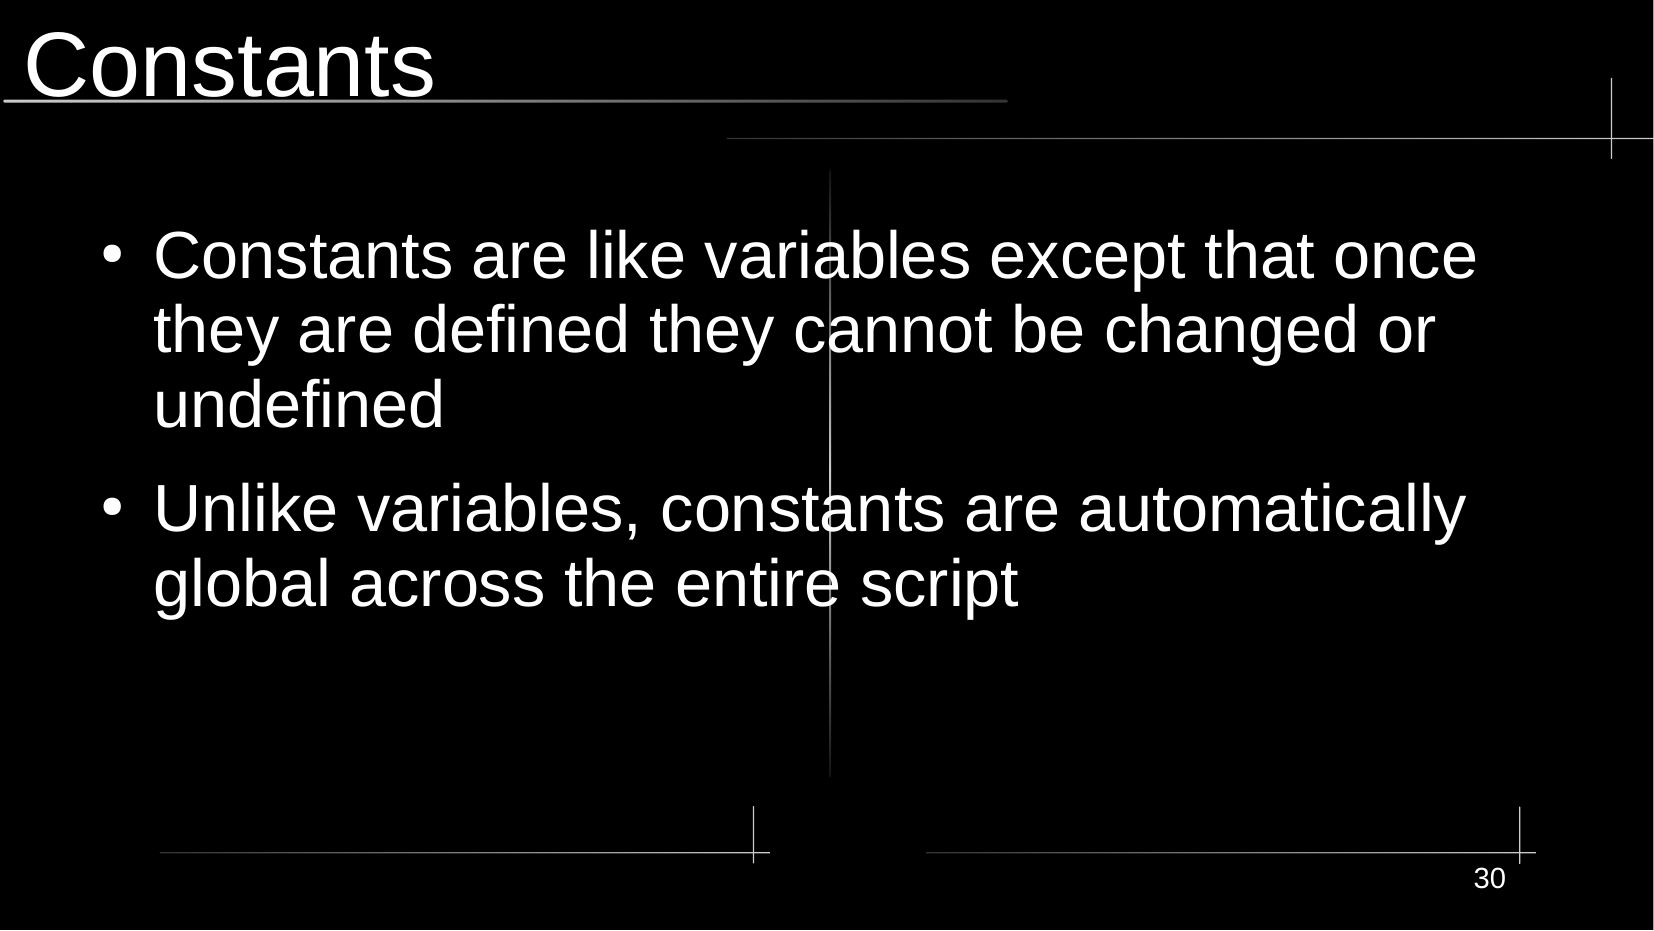

# Constants
Constants are like variables except that once they are defined they cannot be changed or undefined
Unlike variables, constants are automatically global across the entire script
30